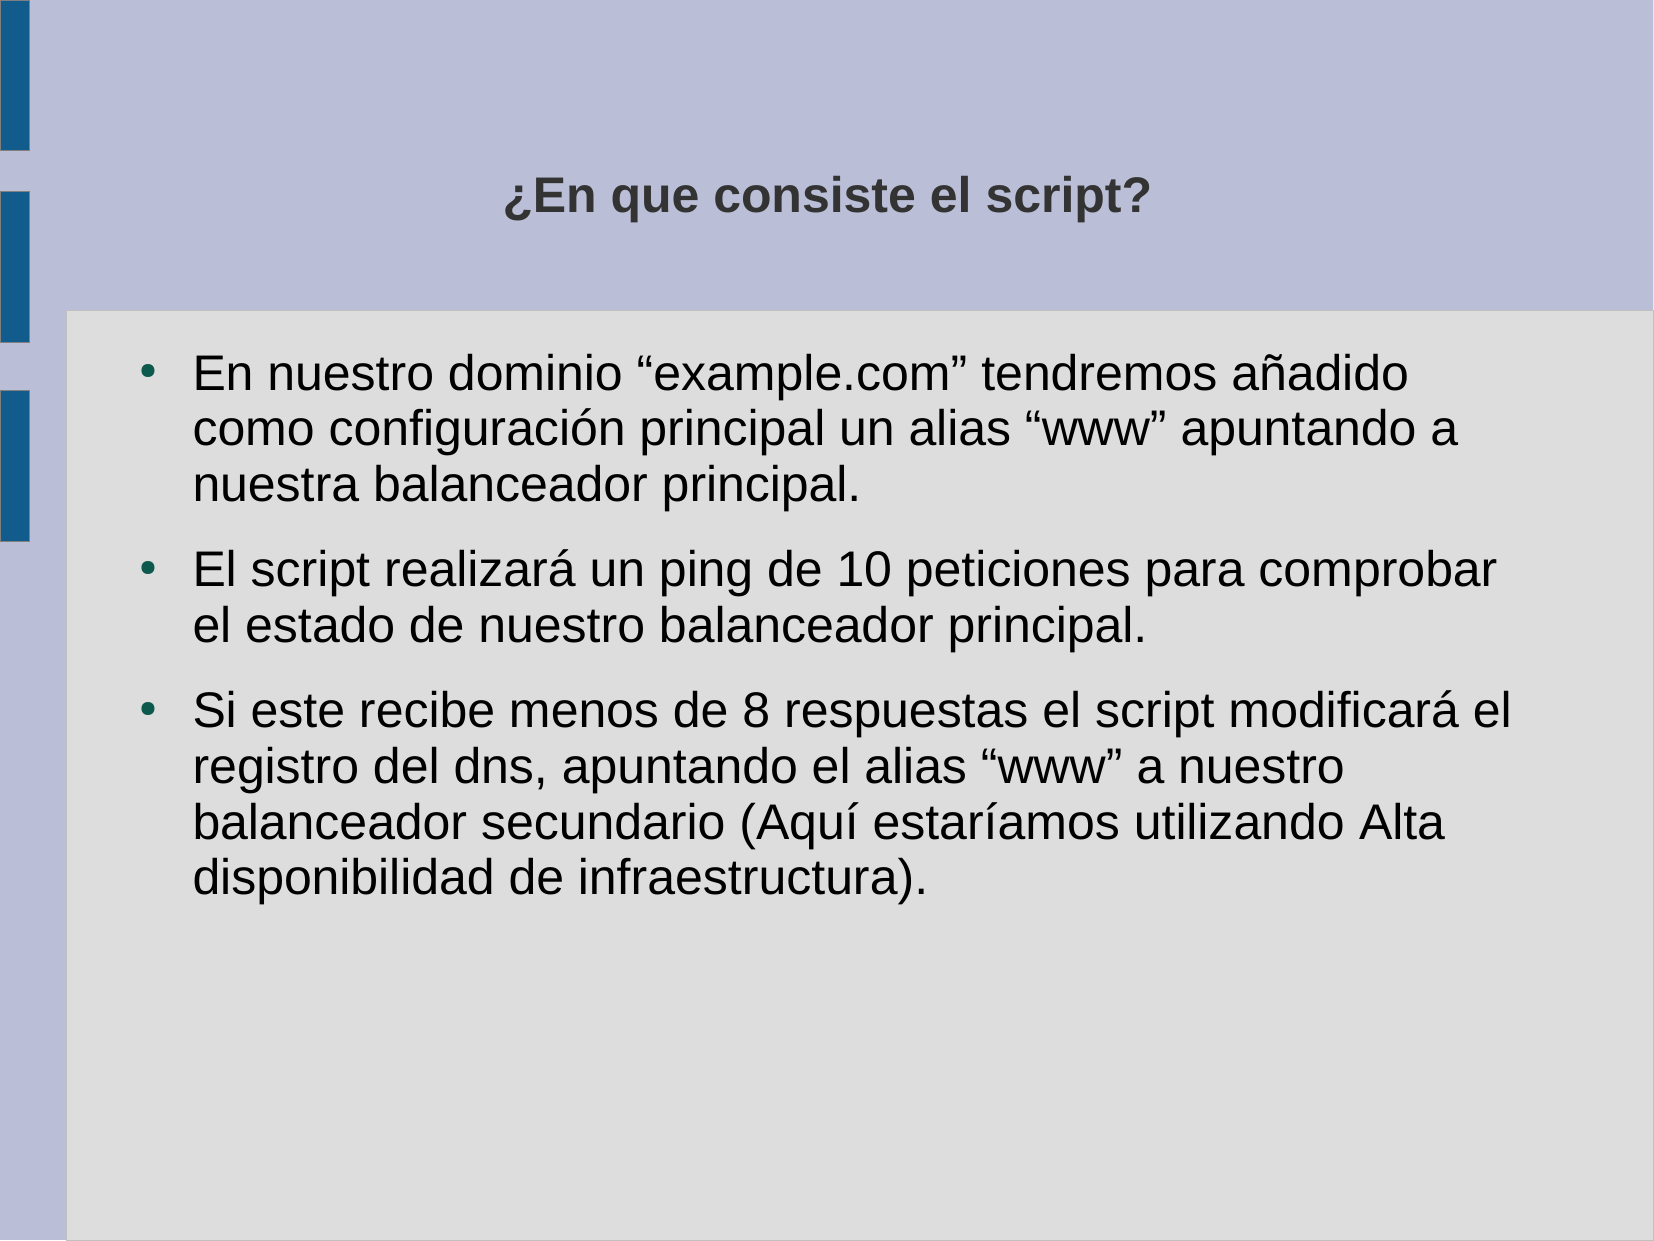

# ¿En que consiste el script?
En nuestro dominio “example.com” tendremos añadido como configuración principal un alias “www” apuntando a nuestra balanceador principal.
El script realizará un ping de 10 peticiones para comprobar el estado de nuestro balanceador principal.
Si este recibe menos de 8 respuestas el script modificará el registro del dns, apuntando el alias “www” a nuestro balanceador secundario (Aquí estaríamos utilizando Alta disponibilidad de infraestructura).